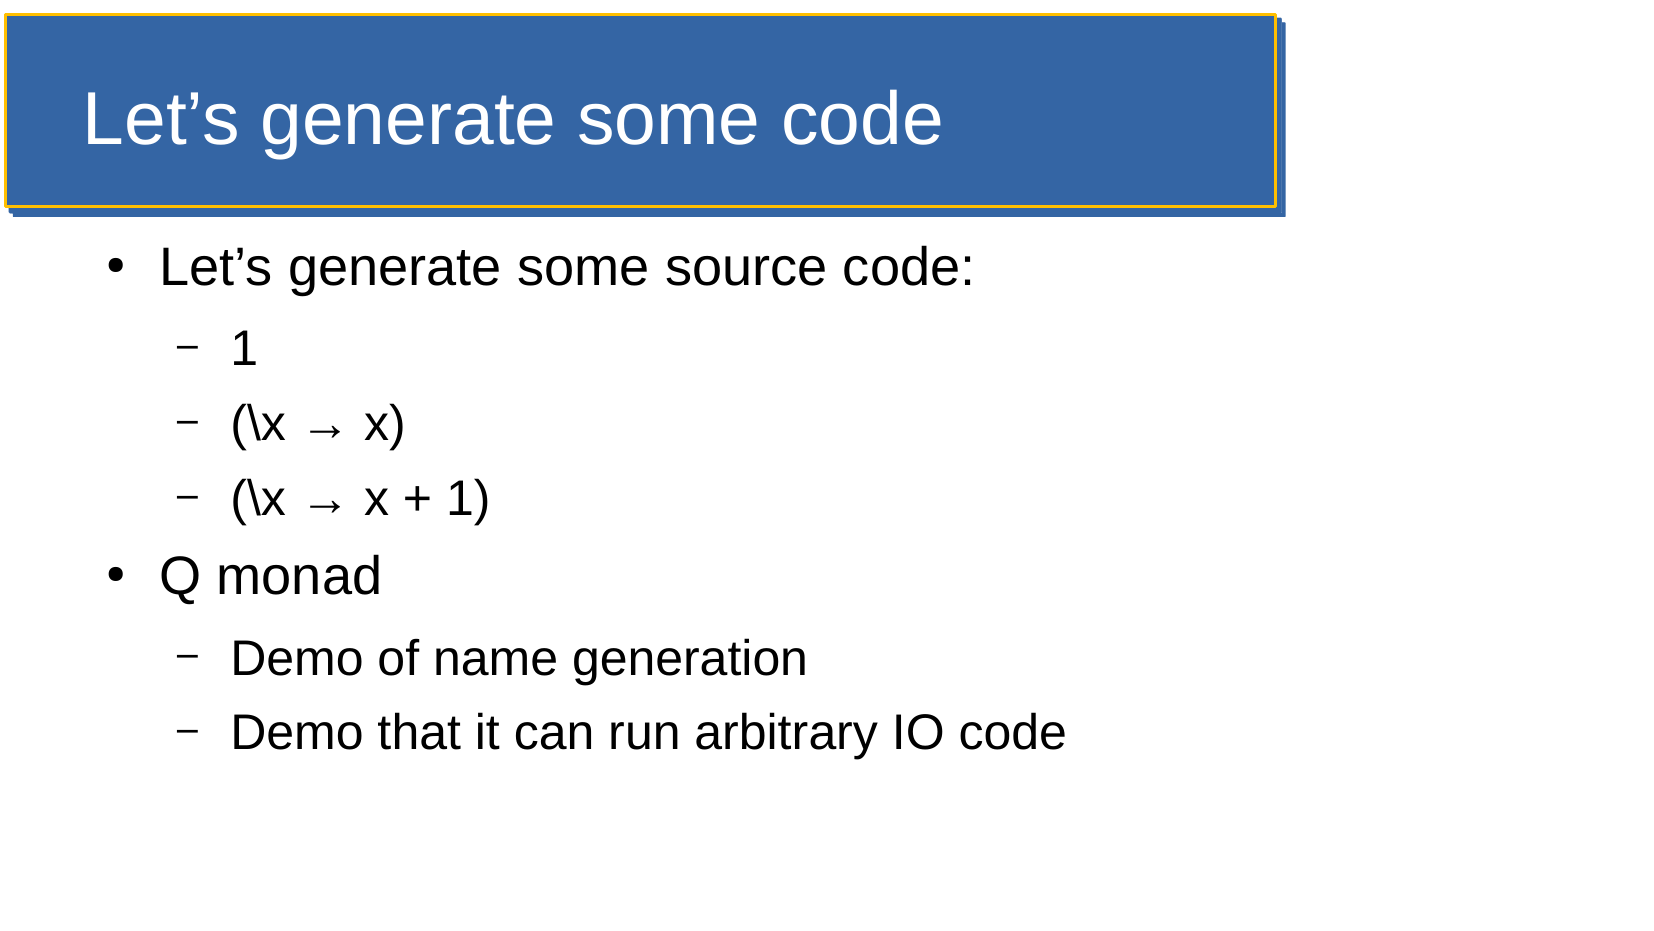

# Let’s generate some code
Let’s generate some source code:
1
(\x → x)
(\x → x + 1)
Q monad
Demo of name generation
Demo that it can run arbitrary IO code